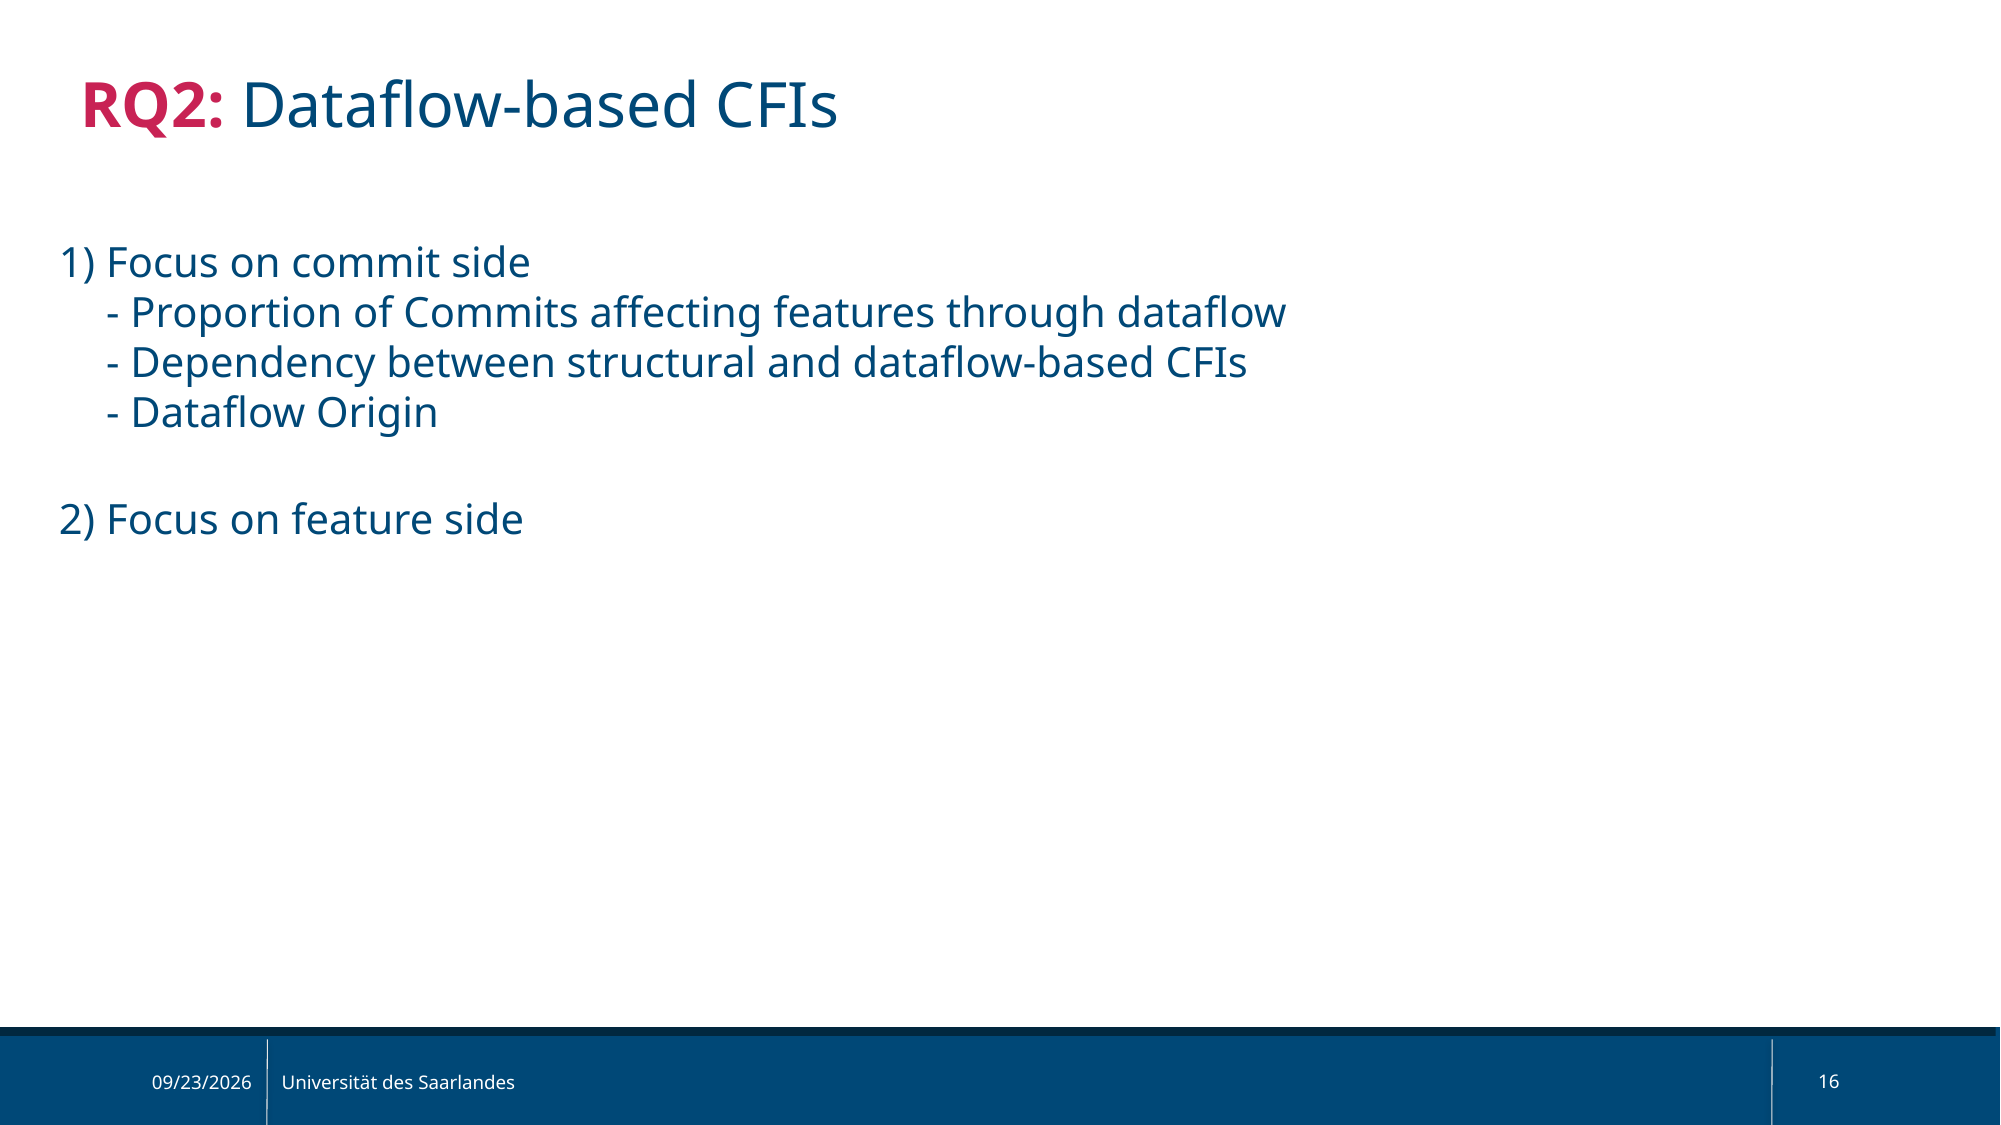

# RQ2: Dataflow-based CFIs
 Focus on commit side
 - Proportion of Commits affecting features through dataflow
 - Dependency between structural and dataflow-based CFIs
 - Dataflow Origin
 Focus on feature side
Universität des Saarlandes